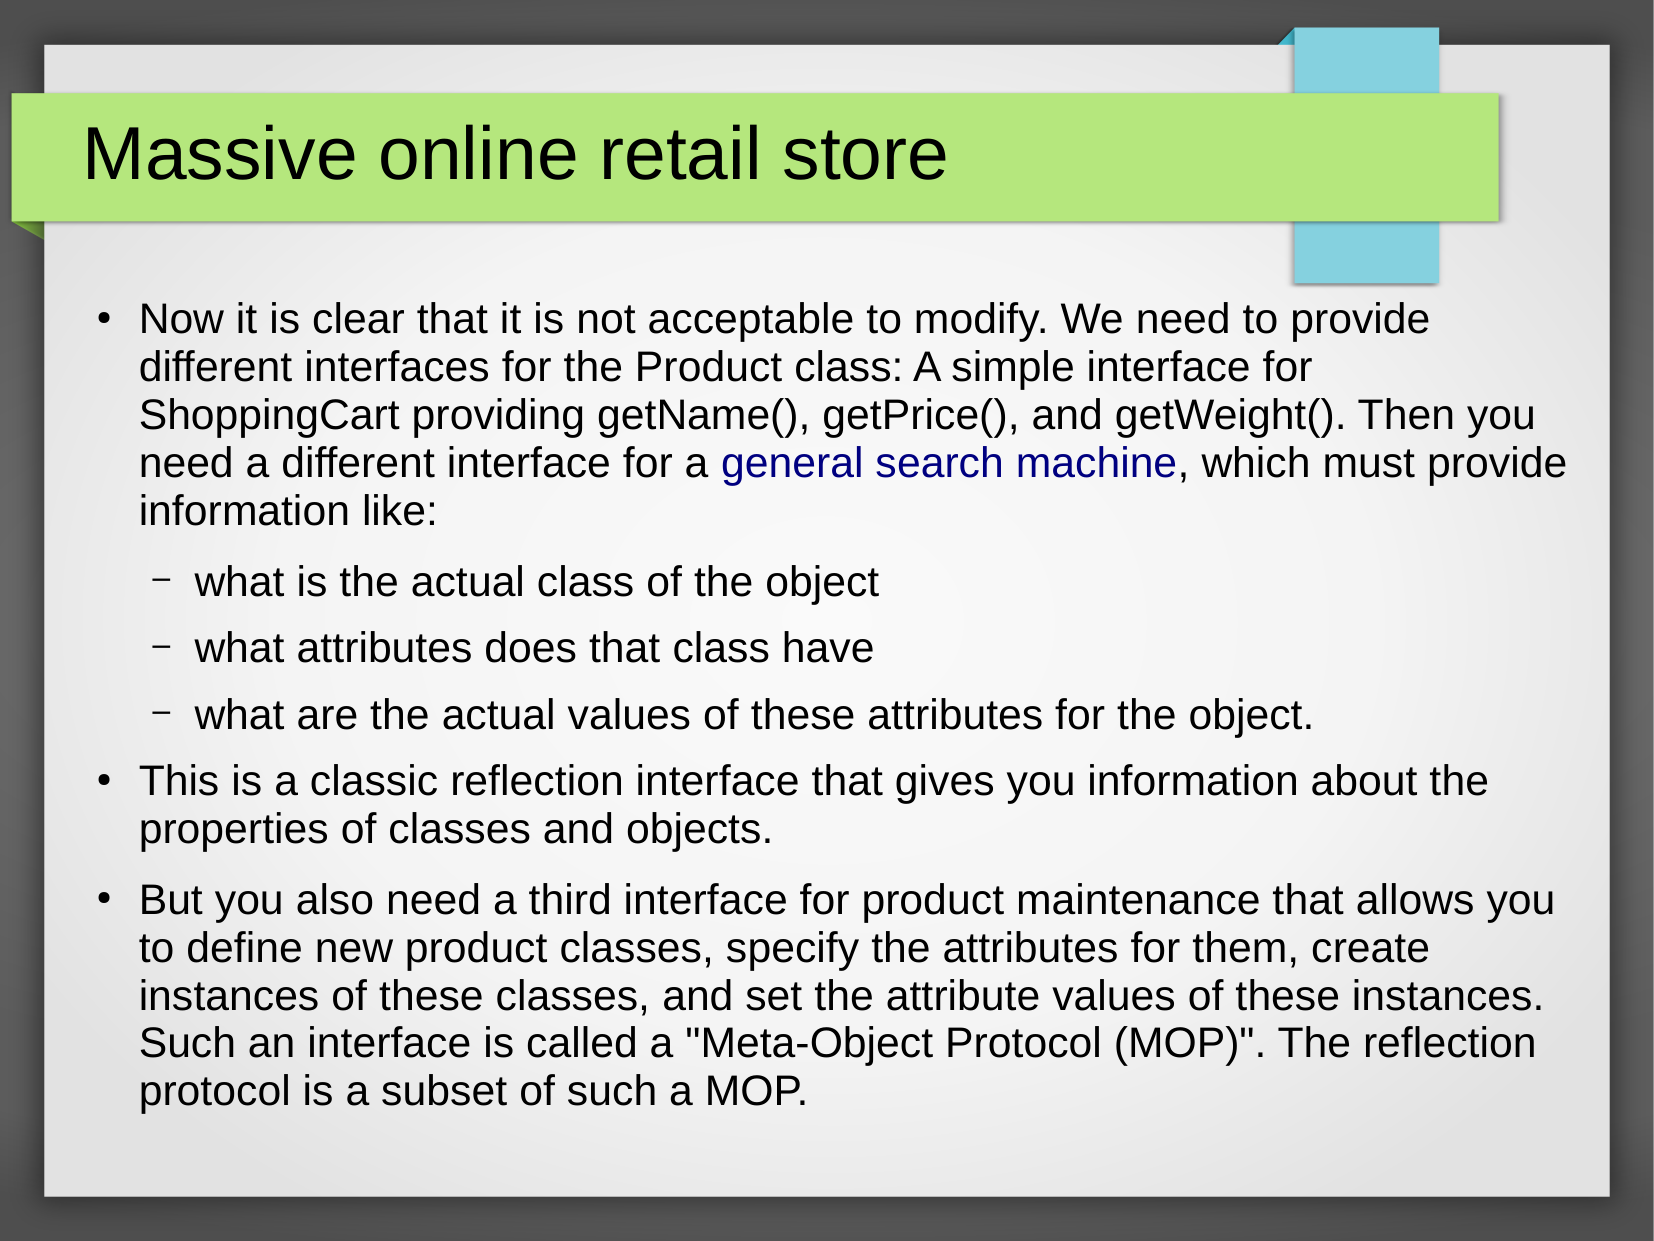

# Massive online retail store
Now it is clear that it is not acceptable to modify. We need to provide different interfaces for the Product class: A simple interface for ShoppingCart providing getName(), getPrice(), and getWeight(). Then you need a different interface for a general search machine, which must provide information like:
what is the actual class of the object
what attributes does that class have
what are the actual values of these attributes for the object.
This is a classic reflection interface that gives you information about the properties of classes and objects.
But you also need a third interface for product maintenance that allows you to define new product classes, specify the attributes for them, create instances of these classes, and set the attribute values of these instances. Such an interface is called a "Meta-Object Protocol (MOP)". The reflection protocol is a subset of such a MOP.